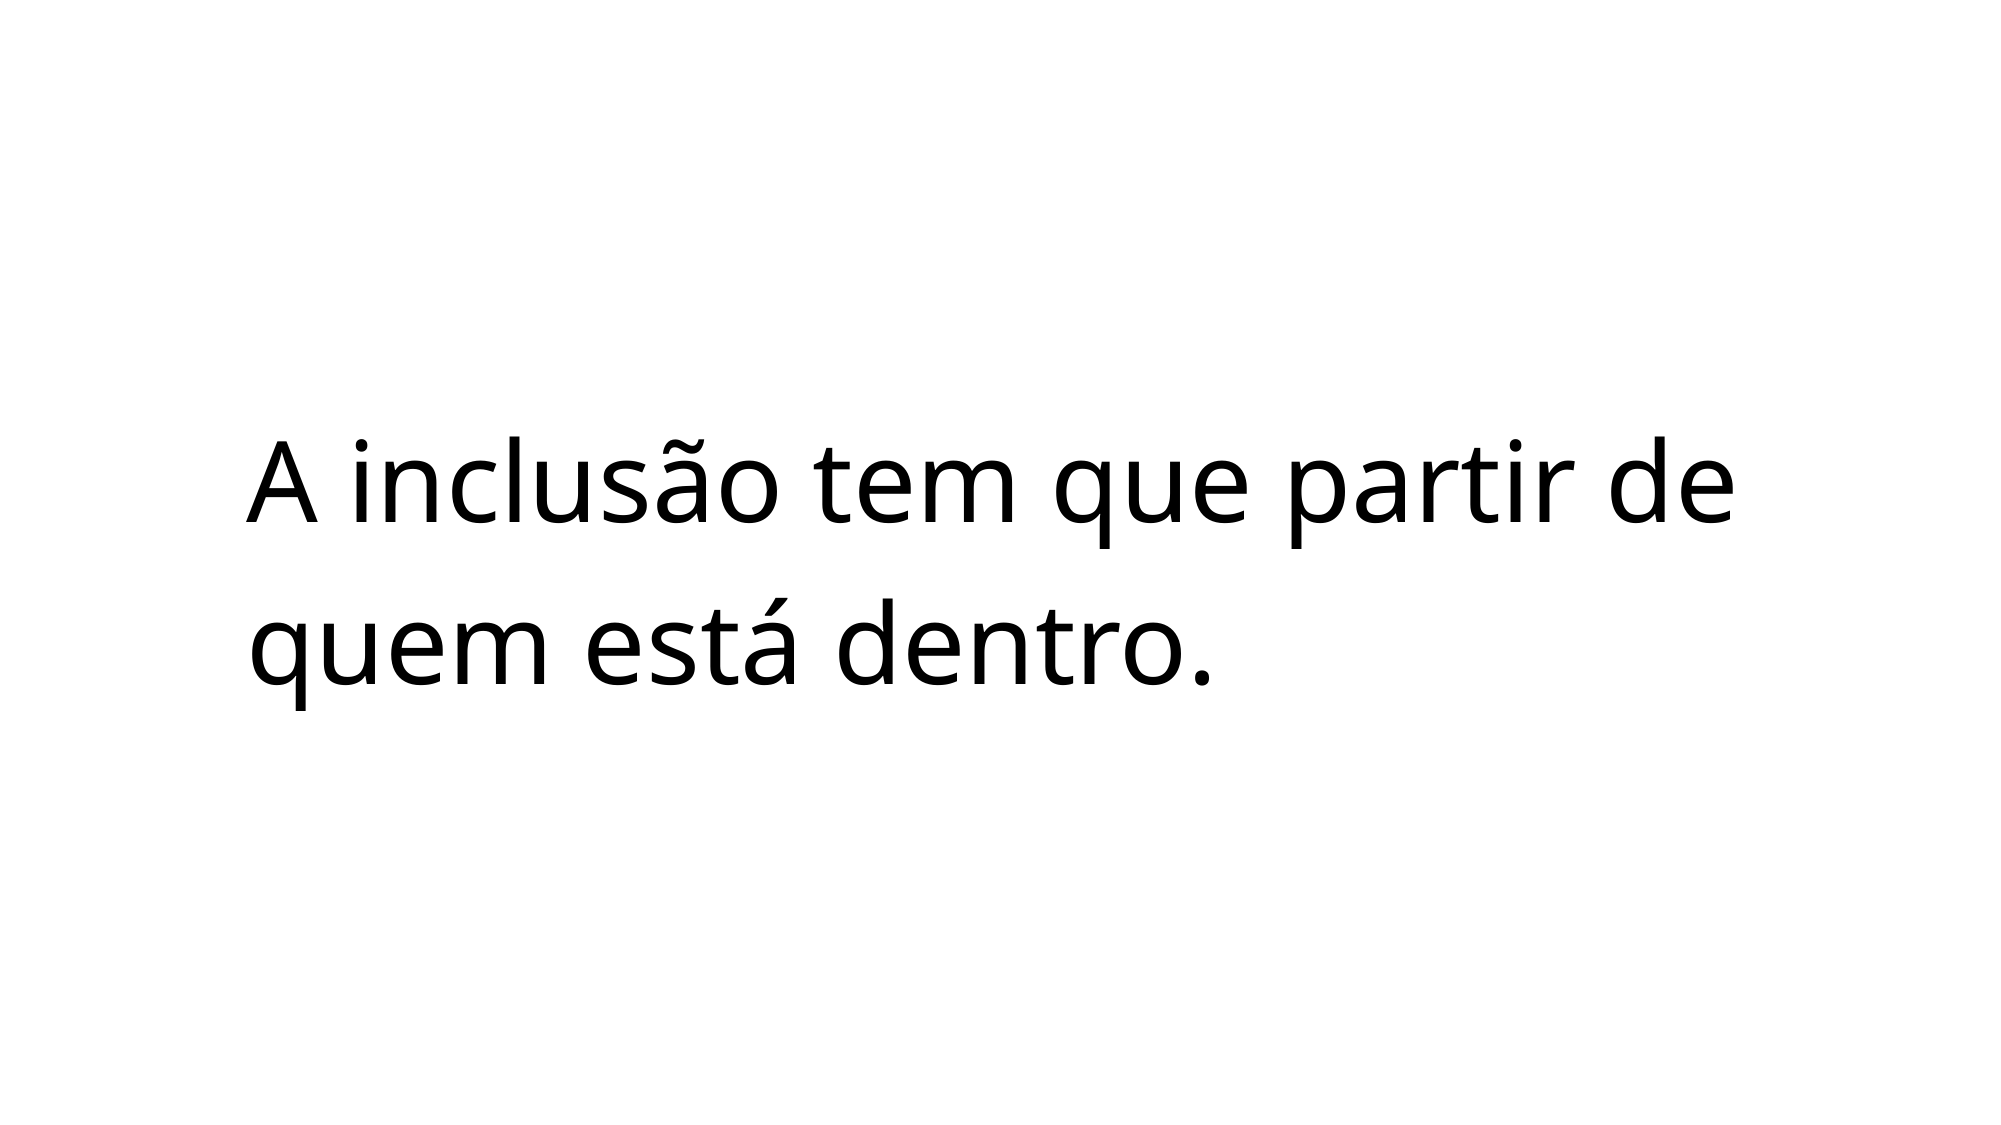

A inclusão tem que partir de quem está dentro.